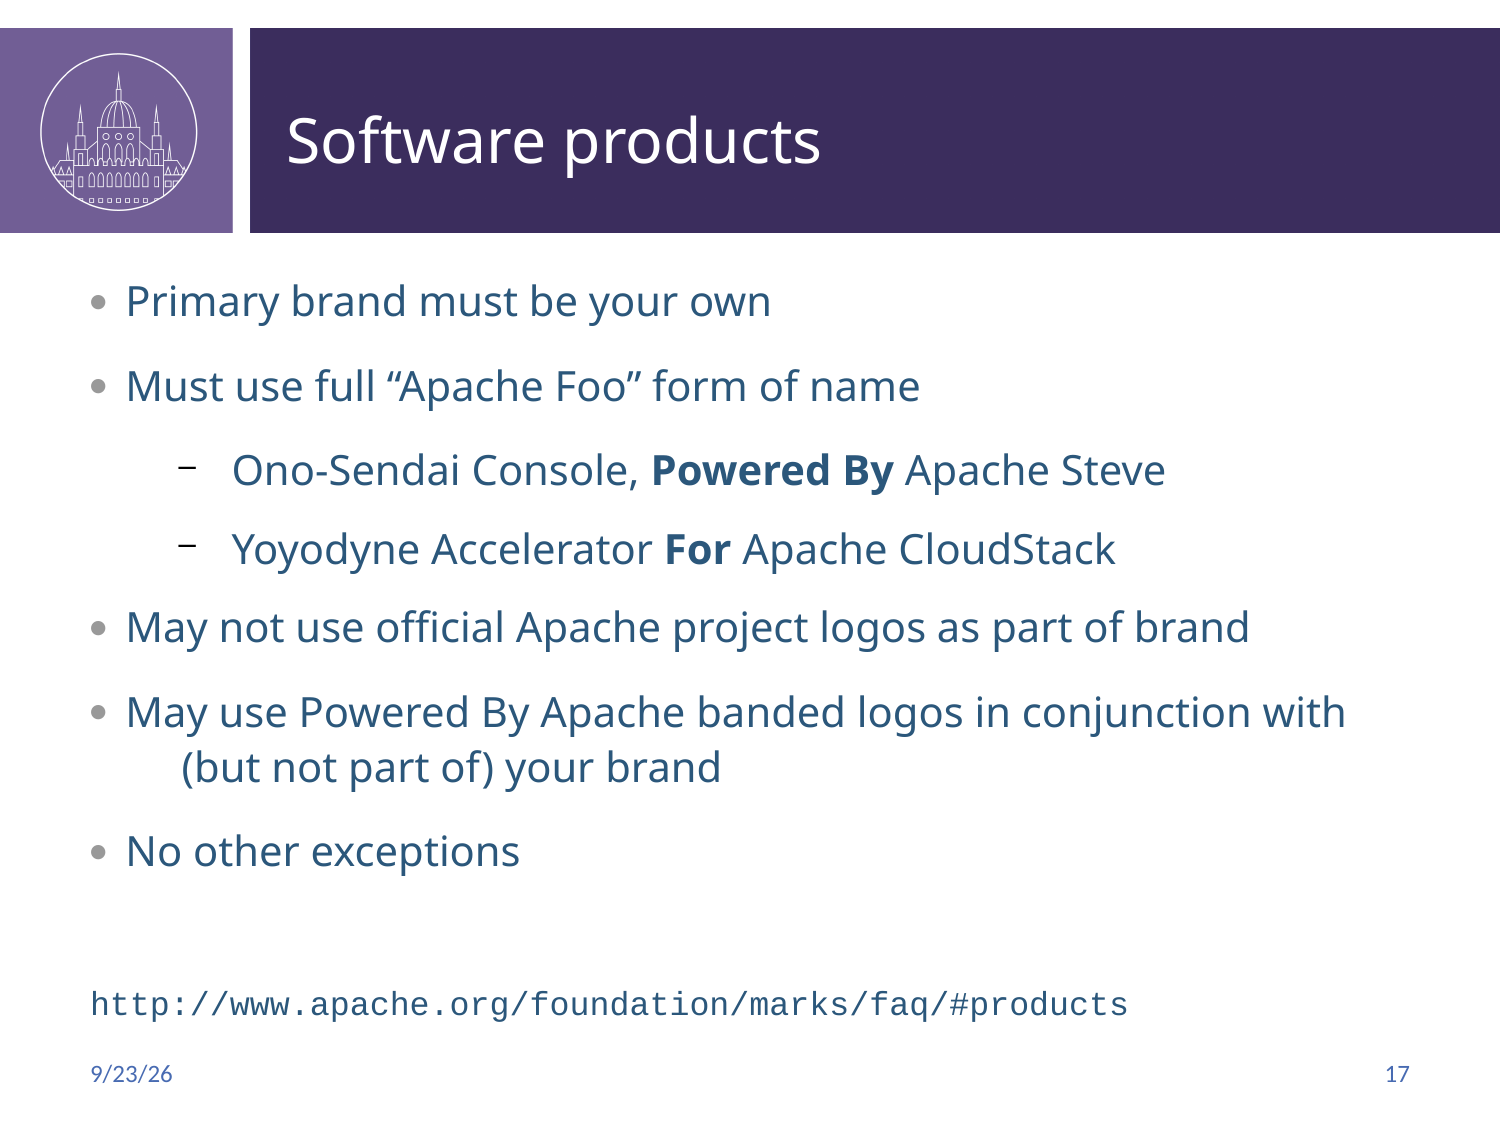

# Software products
Primary brand must be your own
Must use full “Apache Foo” form of name
Ono-Sendai Console, Powered By Apache Steve
Yoyodyne Accelerator For Apache CloudStack
May not use official Apache project logos as part of brand
May use Powered By Apache banded logos in conjunction with (but not part of) your brand
No other exceptions
http://www.apache.org/foundation/marks/faq/#products